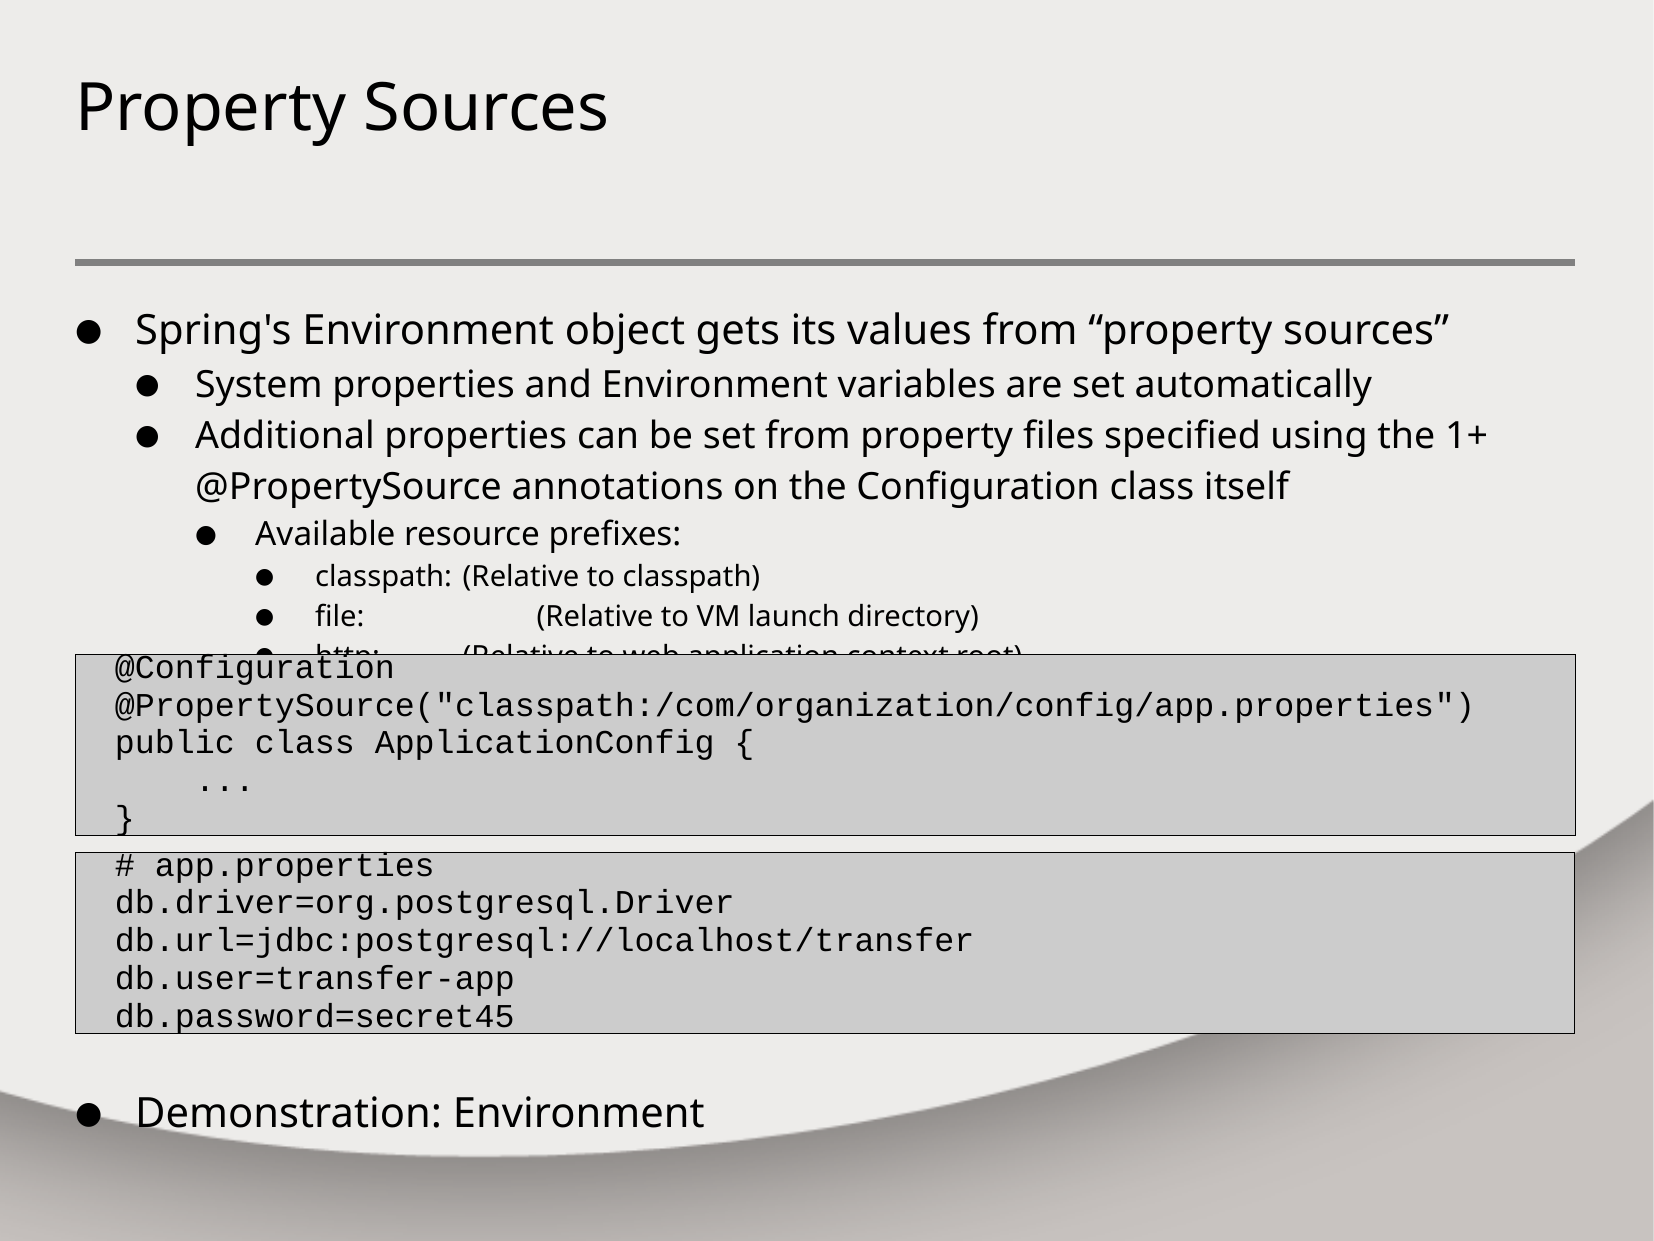

# Property Sources
Spring's Environment object gets its values from “property sources”
System properties and Environment variables are set automatically
Additional properties can be set from property files specified using the 1+ @PropertySource annotations on the Configuration class itself
Available resource prefixes:
classpath: 	(Relative to classpath)
file:			(Relative to VM launch directory)
http: 		(Relative to web application context root)
Demonstration: Environment
@Configuration
@PropertySource("classpath:/com/organization/config/app.properties")
public class ApplicationConfig {
 ...
}
# app.properties
db.driver=org.postgresql.Driver
db.url=jdbc:postgresql://localhost/transfer
db.user=transfer-app
db.password=secret45